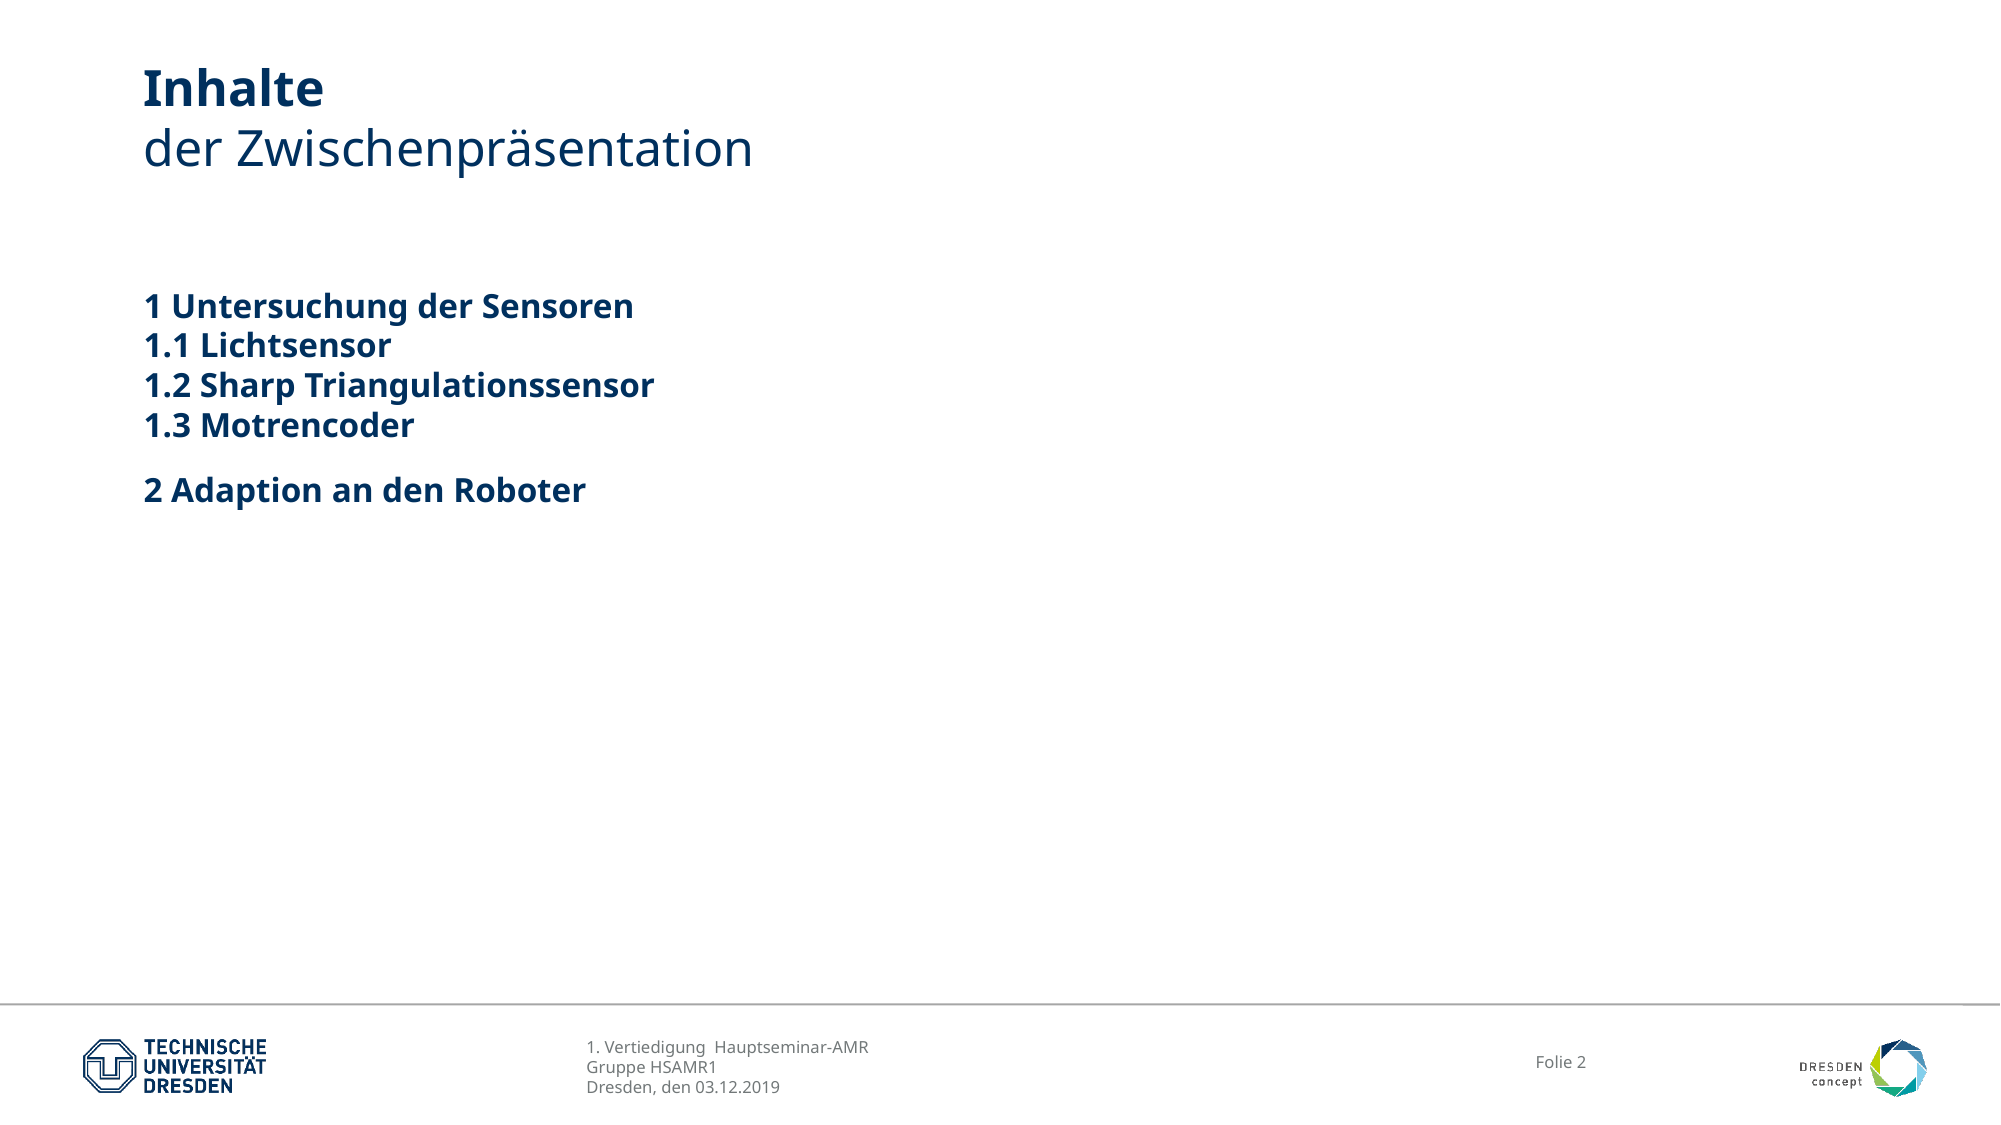

Inhalte
der Zwischenpräsentation
1 Untersuchung der Sensoren
1.1 Lichtsensor
1.2 Sharp Triangulationssensor
1.3 Motrencoder
2 Adaption an den Roboter